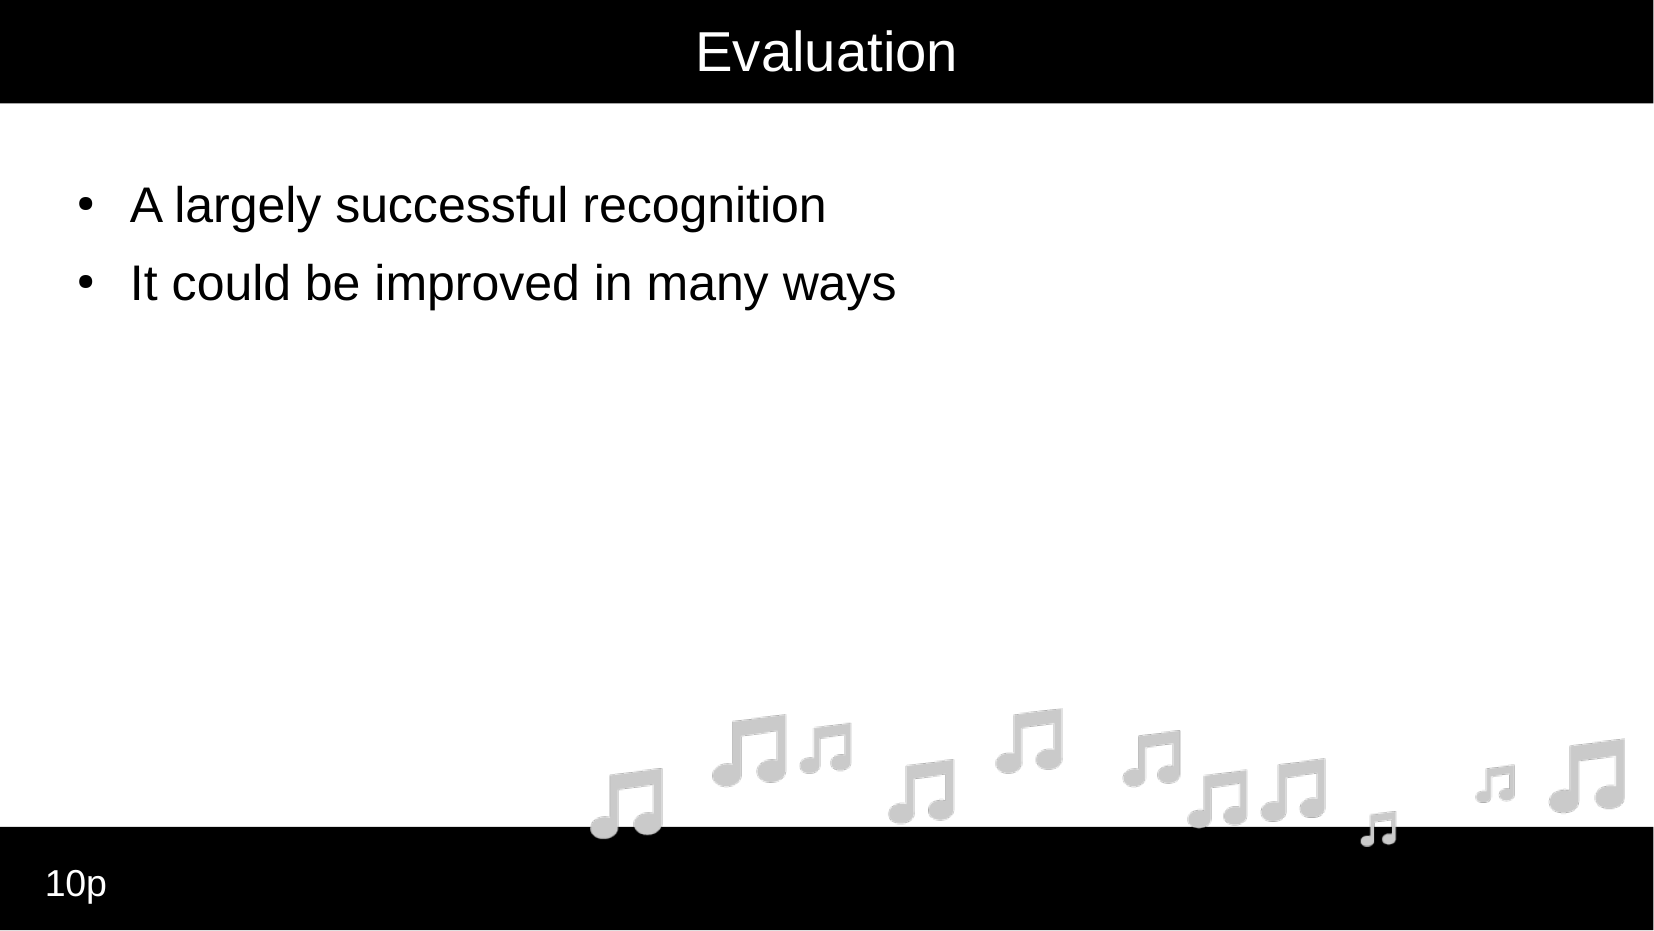

# Evaluation
A largely successful recognition
It could be improved in many ways
10p